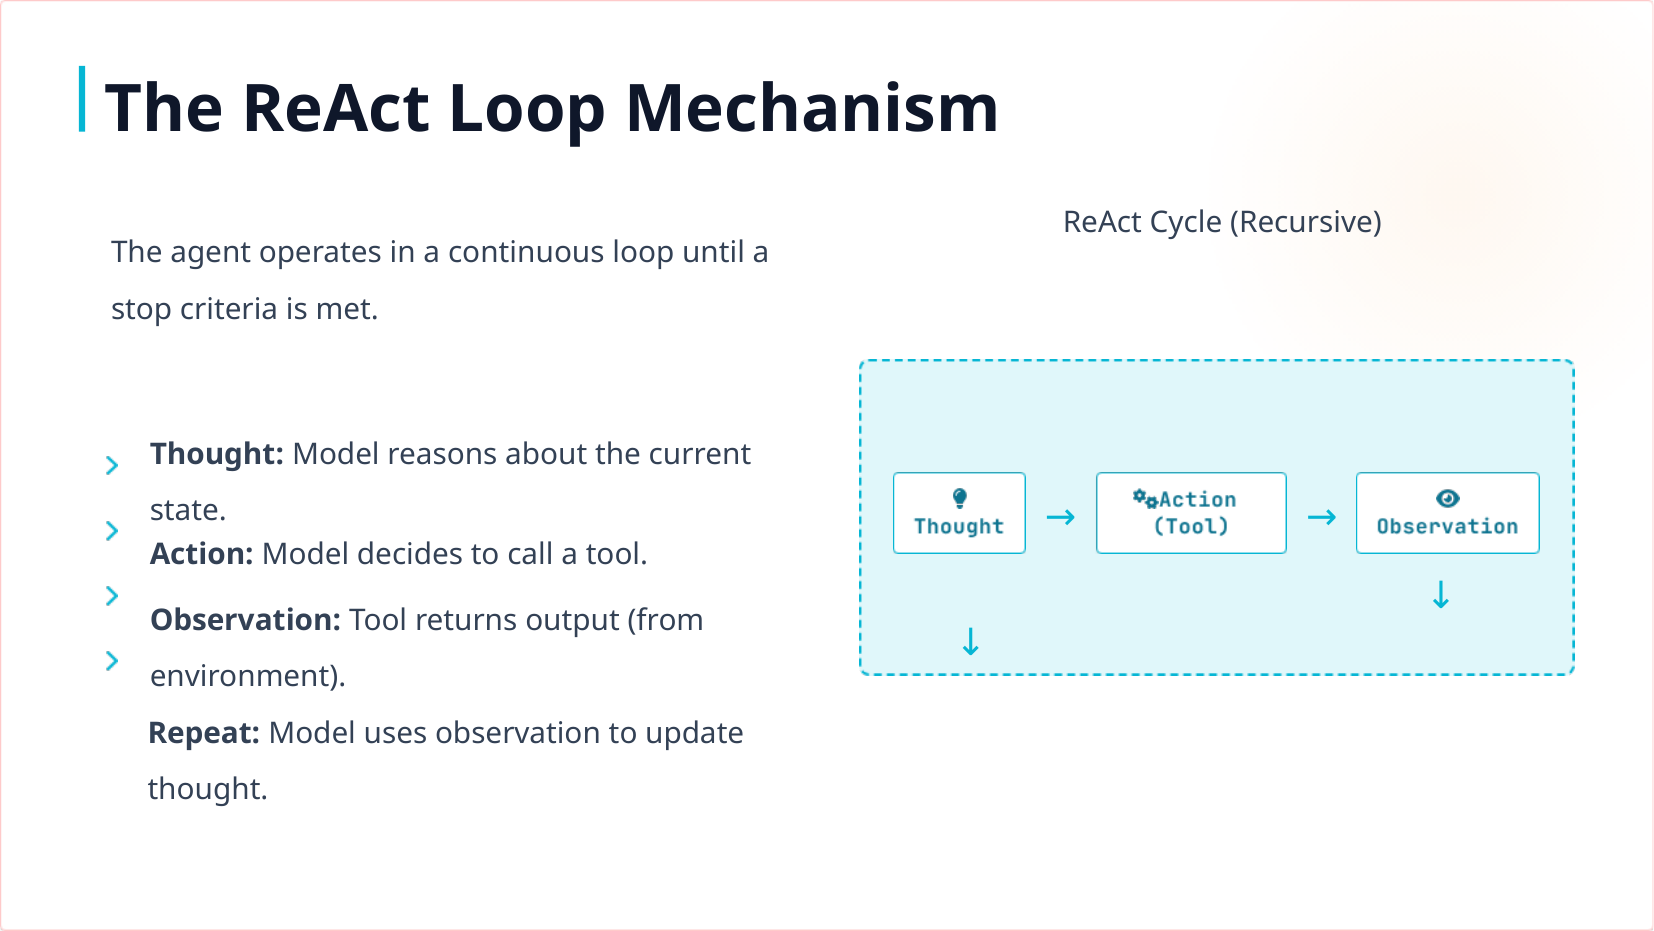

The ReAct Loop Mechanism
ReAct Cycle (Recursive)
The agent operates in a continuous loop until a stop criteria is met.
Thought: Model reasons about the current state.
→
→
Action: Model decides to call a tool.
↓
Observation: Tool returns output (from environment).
↓
Repeat: Model uses observation to update thought.